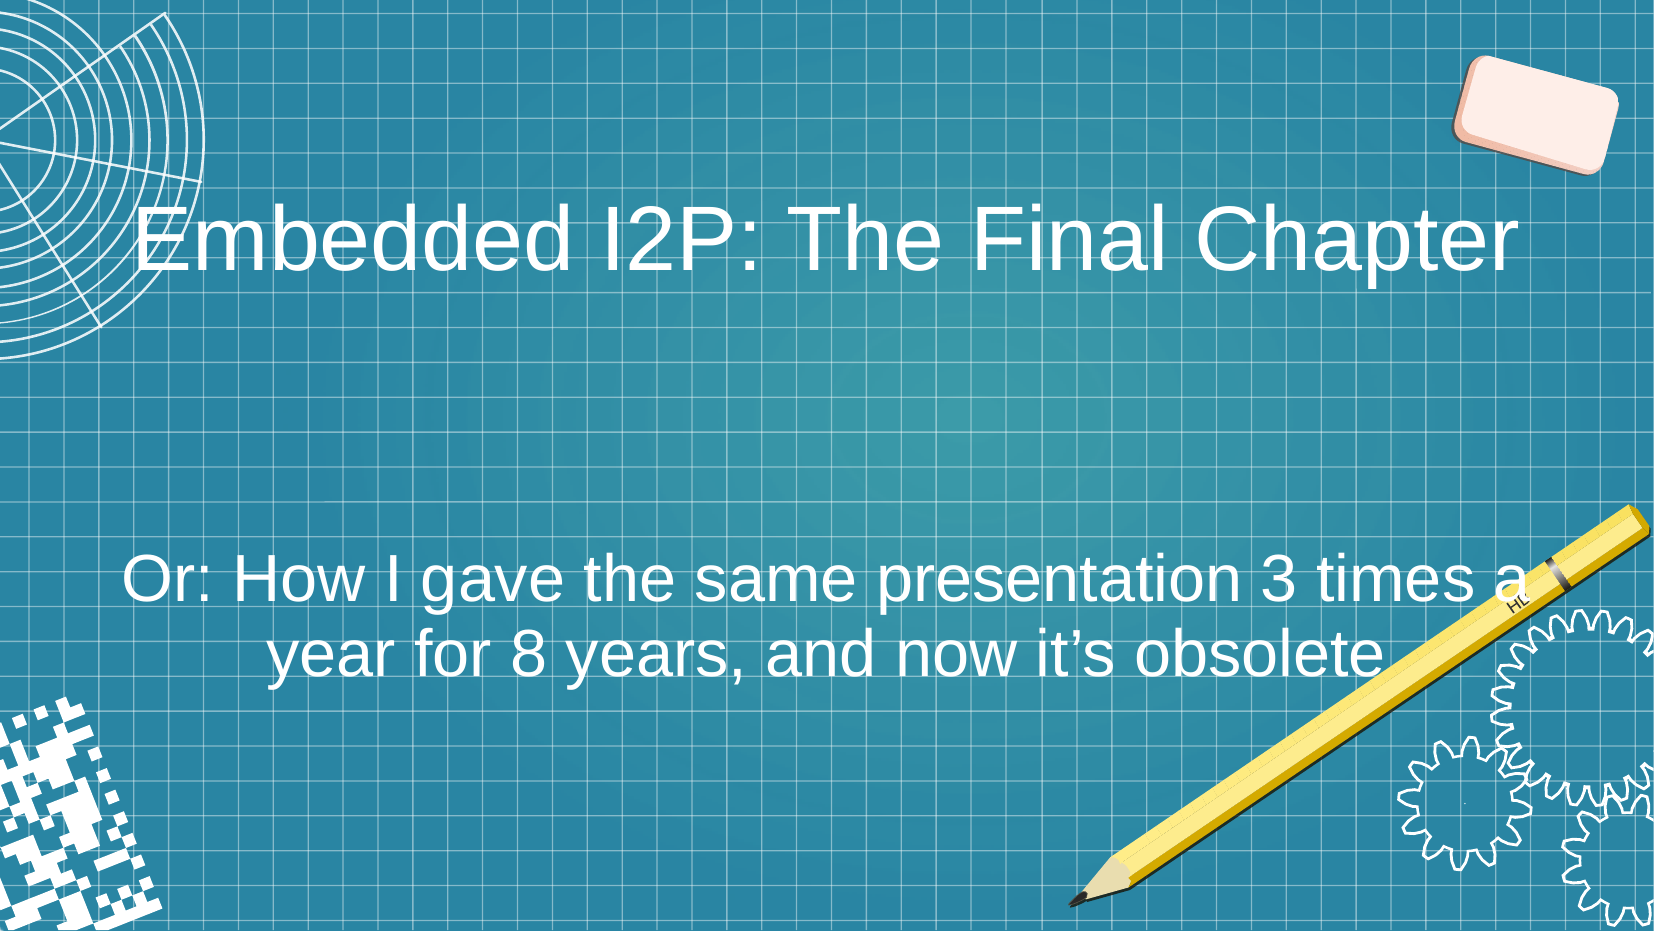

# Embedded I2P: The Final Chapter
Or: How I gave the same presentation 3 times a year for 8 years, and now it’s obsolete